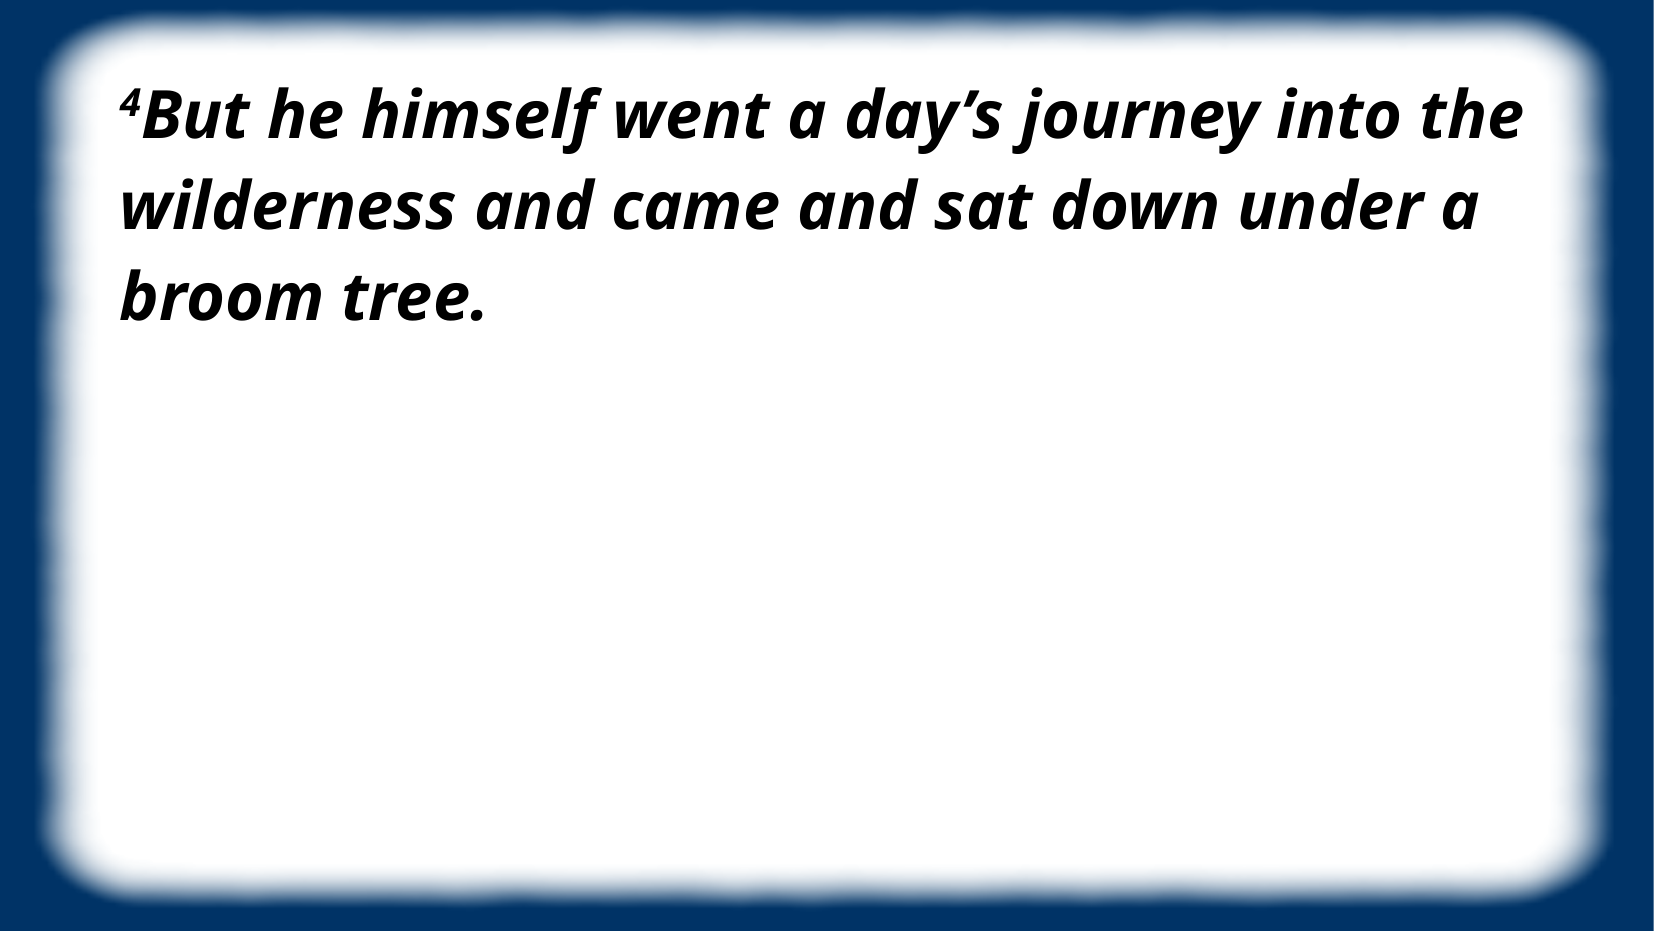

4But he himself went a day’s journey into the wilderness and came and sat down under a broom tree.